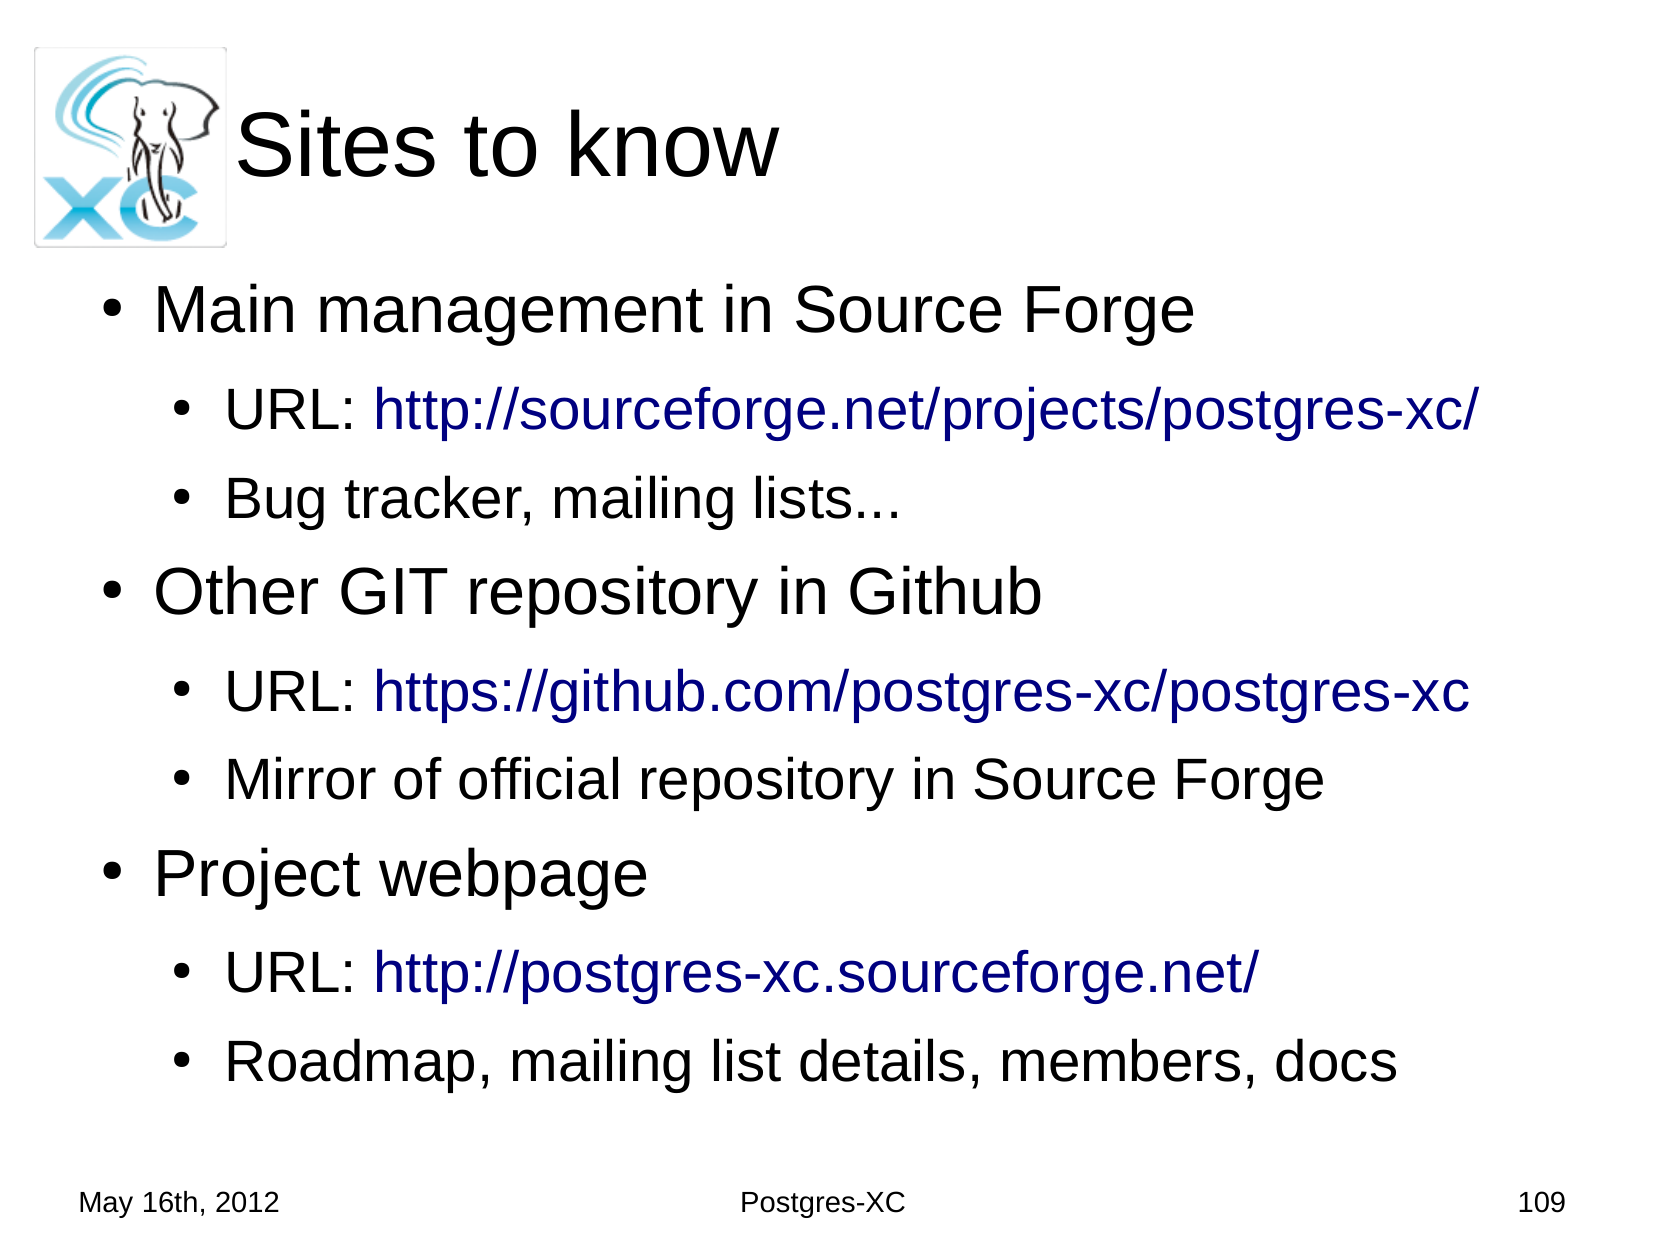

# Sites to know
Main management in Source Forge
URL: http://sourceforge.net/projects/postgres-xc/
Bug tracker, mailing lists...
Other GIT repository in Github
URL: https://github.com/postgres-xc/postgres-xc
Mirror of official repository in Source Forge
Project webpage
URL: http://postgres-xc.sourceforge.net/
Roadmap, mailing list details, members, docs
109